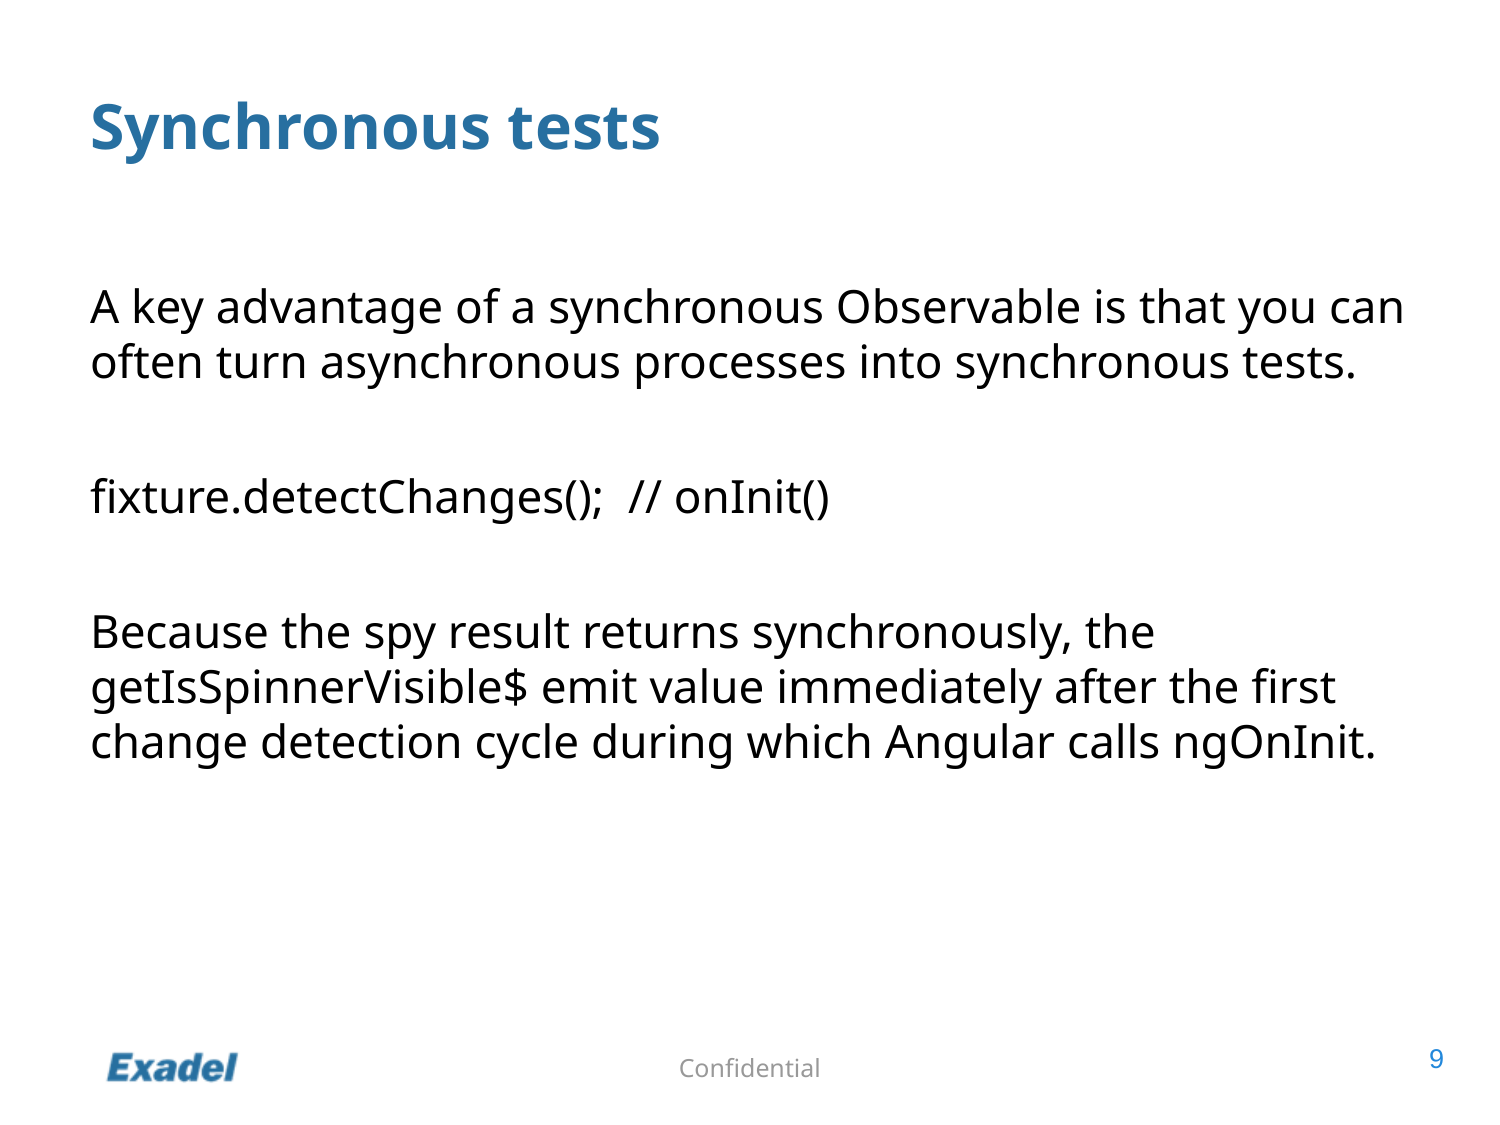

# Synchronous tests
A key advantage of a synchronous Observable is that you can often turn asynchronous processes into synchronous tests.
fixture.detectChanges(); // onInit()
Because the spy result returns synchronously, the getIsSpinnerVisible$ emit value immediately after the first change detection cycle during which Angular calls ngOnInit.